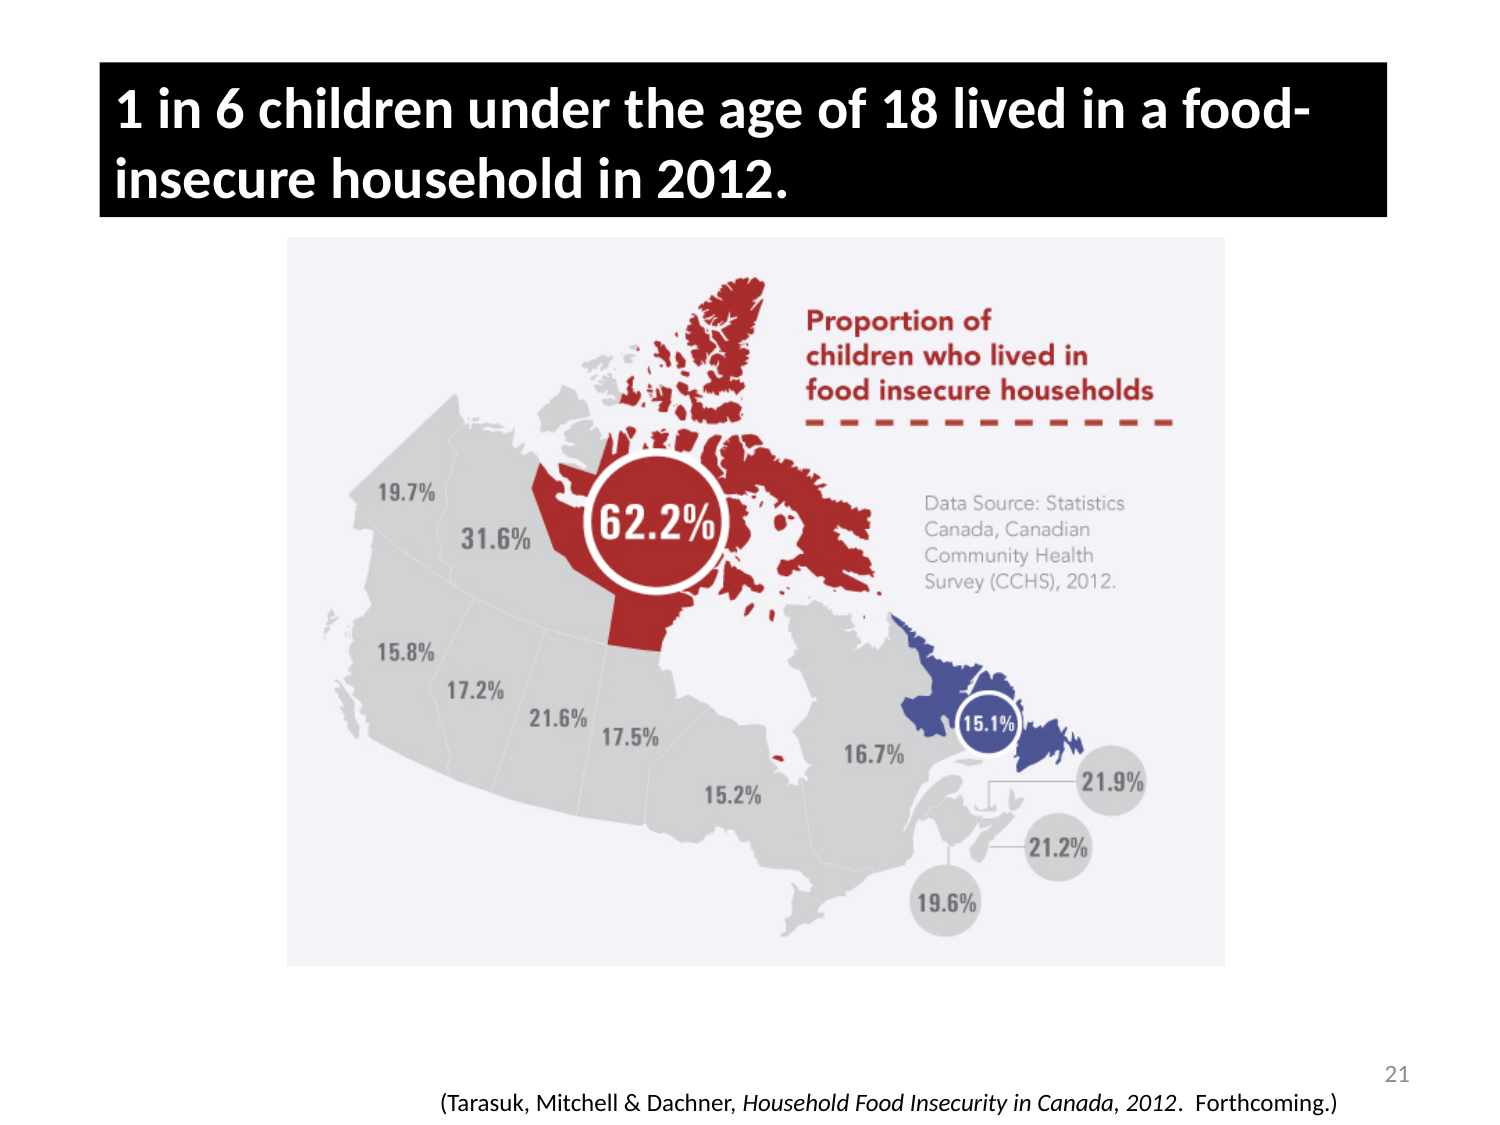

1 in 6 children under the age of 18 lived in a food-insecure household in 2012.
(Tarasuk, Mitchell & Dachner, Household Food Insecurity in Canada, 2012. Forthcoming.)